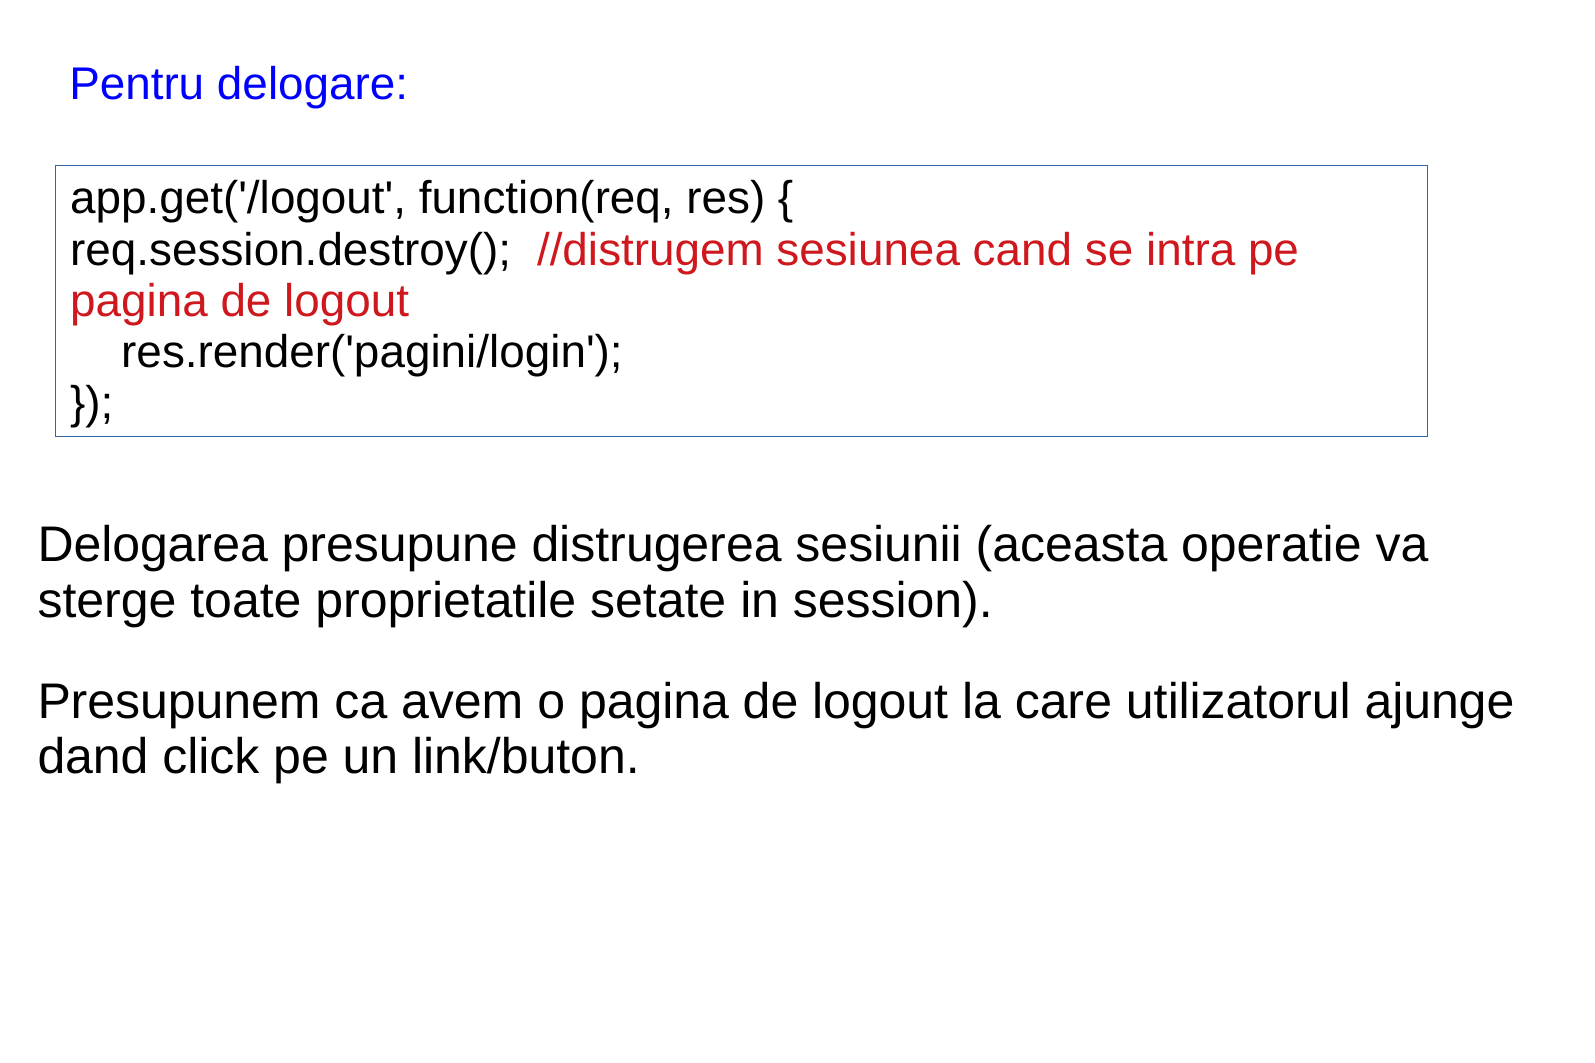

# Pentru delogare:
app.get('/logout', function(req, res) {
req.session.destroy(); //distrugem sesiunea cand se intra pe pagina de logout
 res.render('pagini/login');
});
Delogarea presupune distrugerea sesiunii (aceasta operatie va sterge toate proprietatile setate in session).
Presupunem ca avem o pagina de logout la care utilizatorul ajunge dand click pe un link/buton.